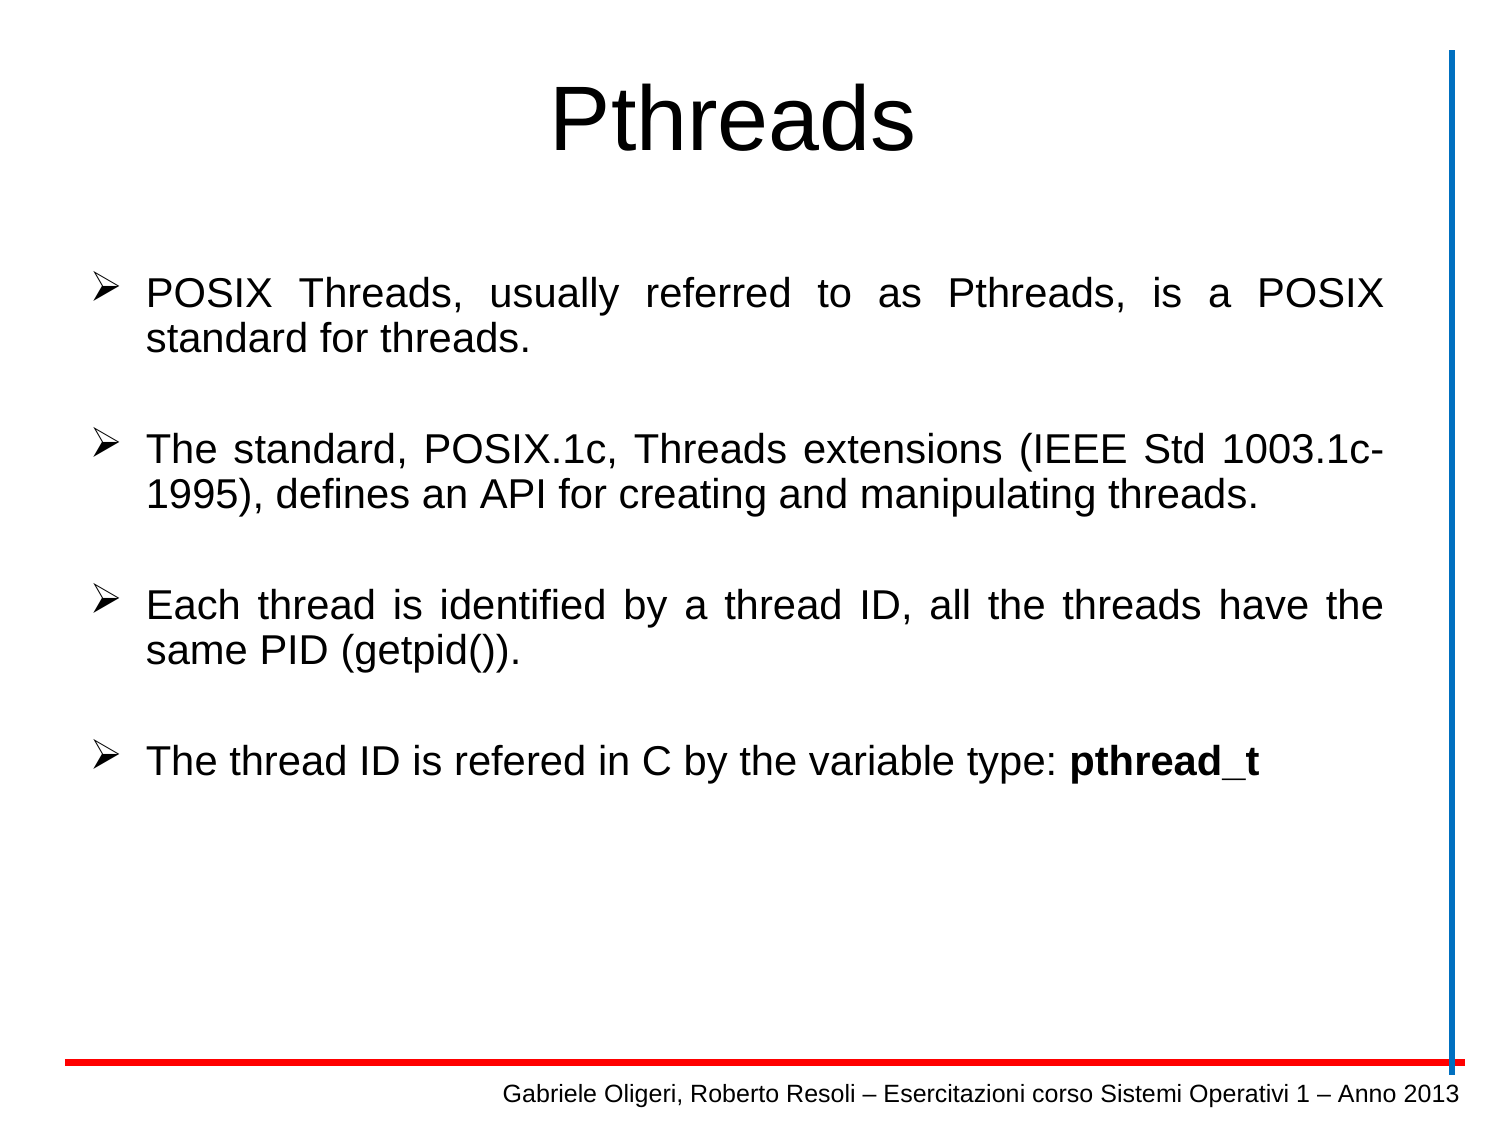

# Pthreads
POSIX Threads, usually referred to as Pthreads, is a POSIX standard for threads.
The standard, POSIX.1c, Threads extensions (IEEE Std 1003.1c-1995), defines an API for creating and manipulating threads.
Each thread is identified by a thread ID, all the threads have the same PID (getpid()).
The thread ID is refered in C by the variable type: pthread_t